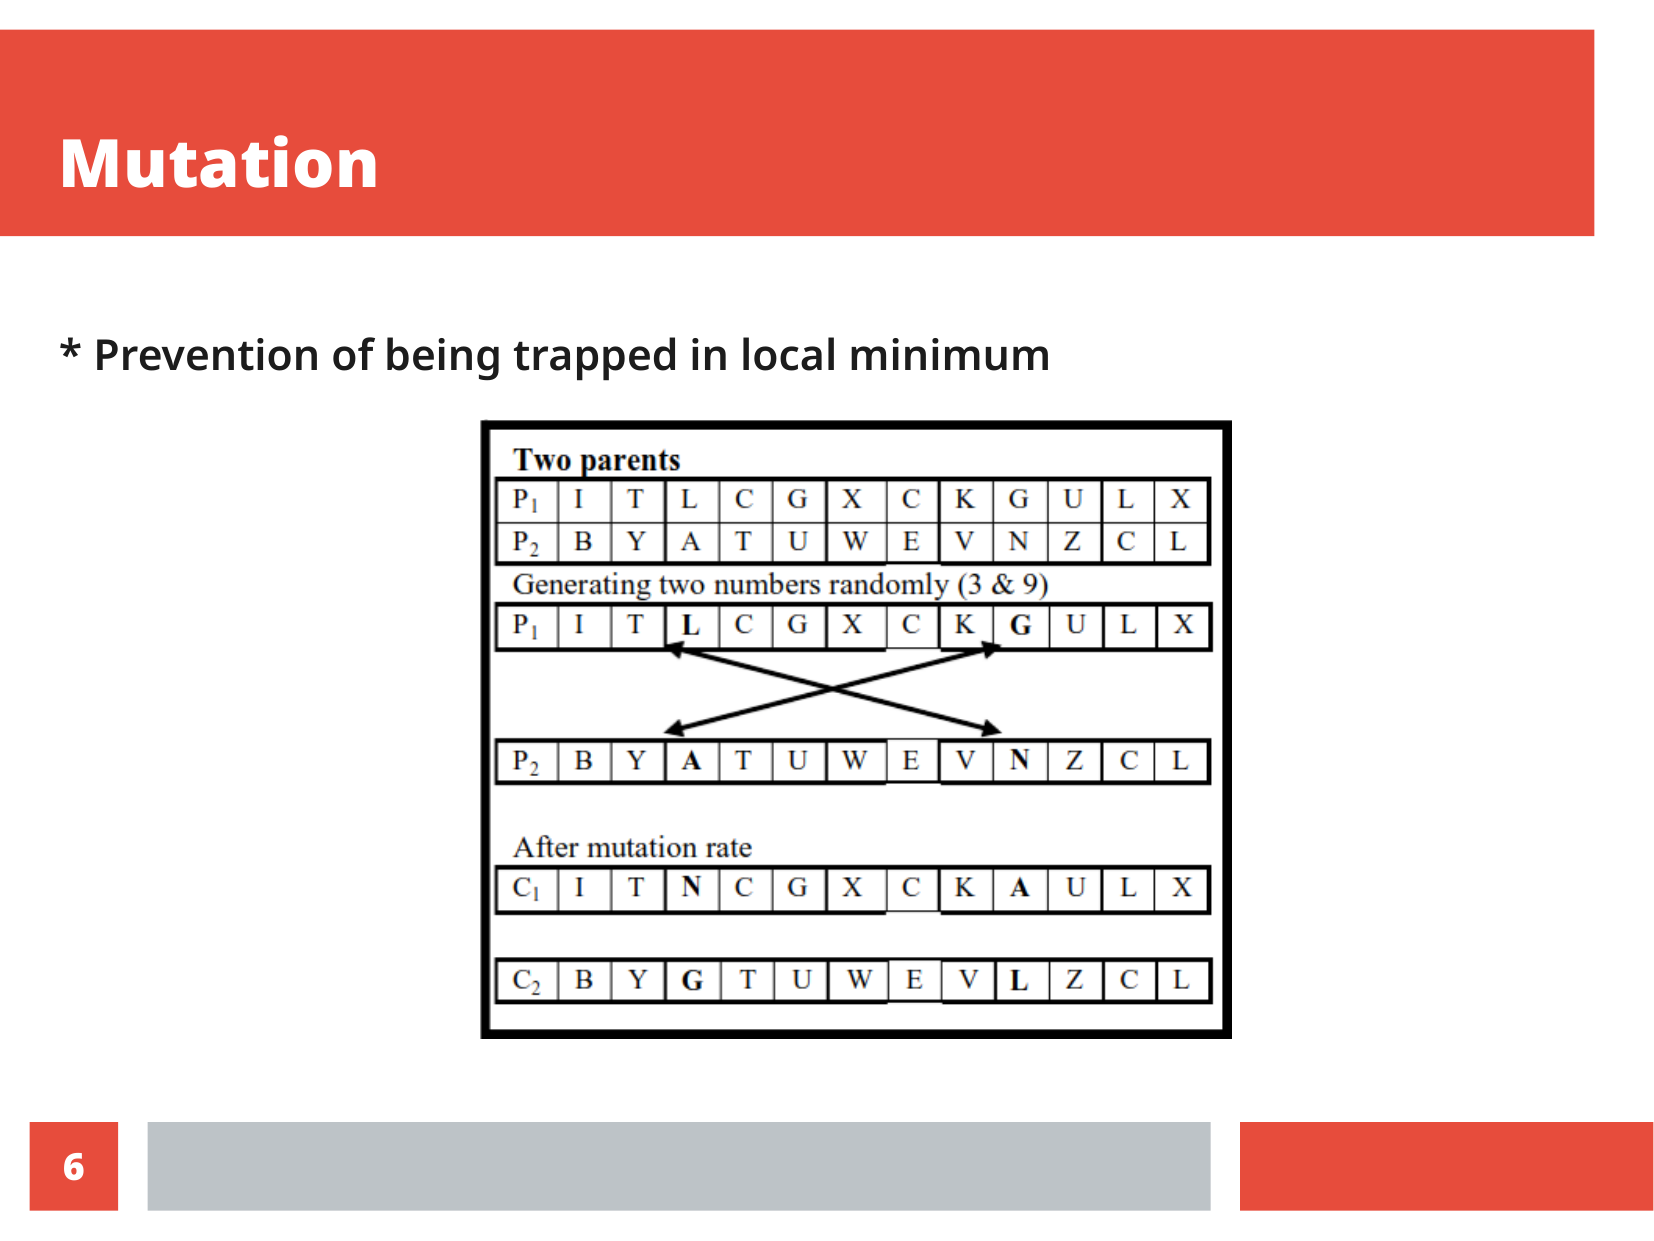

# Mutation
* Prevention of being trapped in local minimum
6